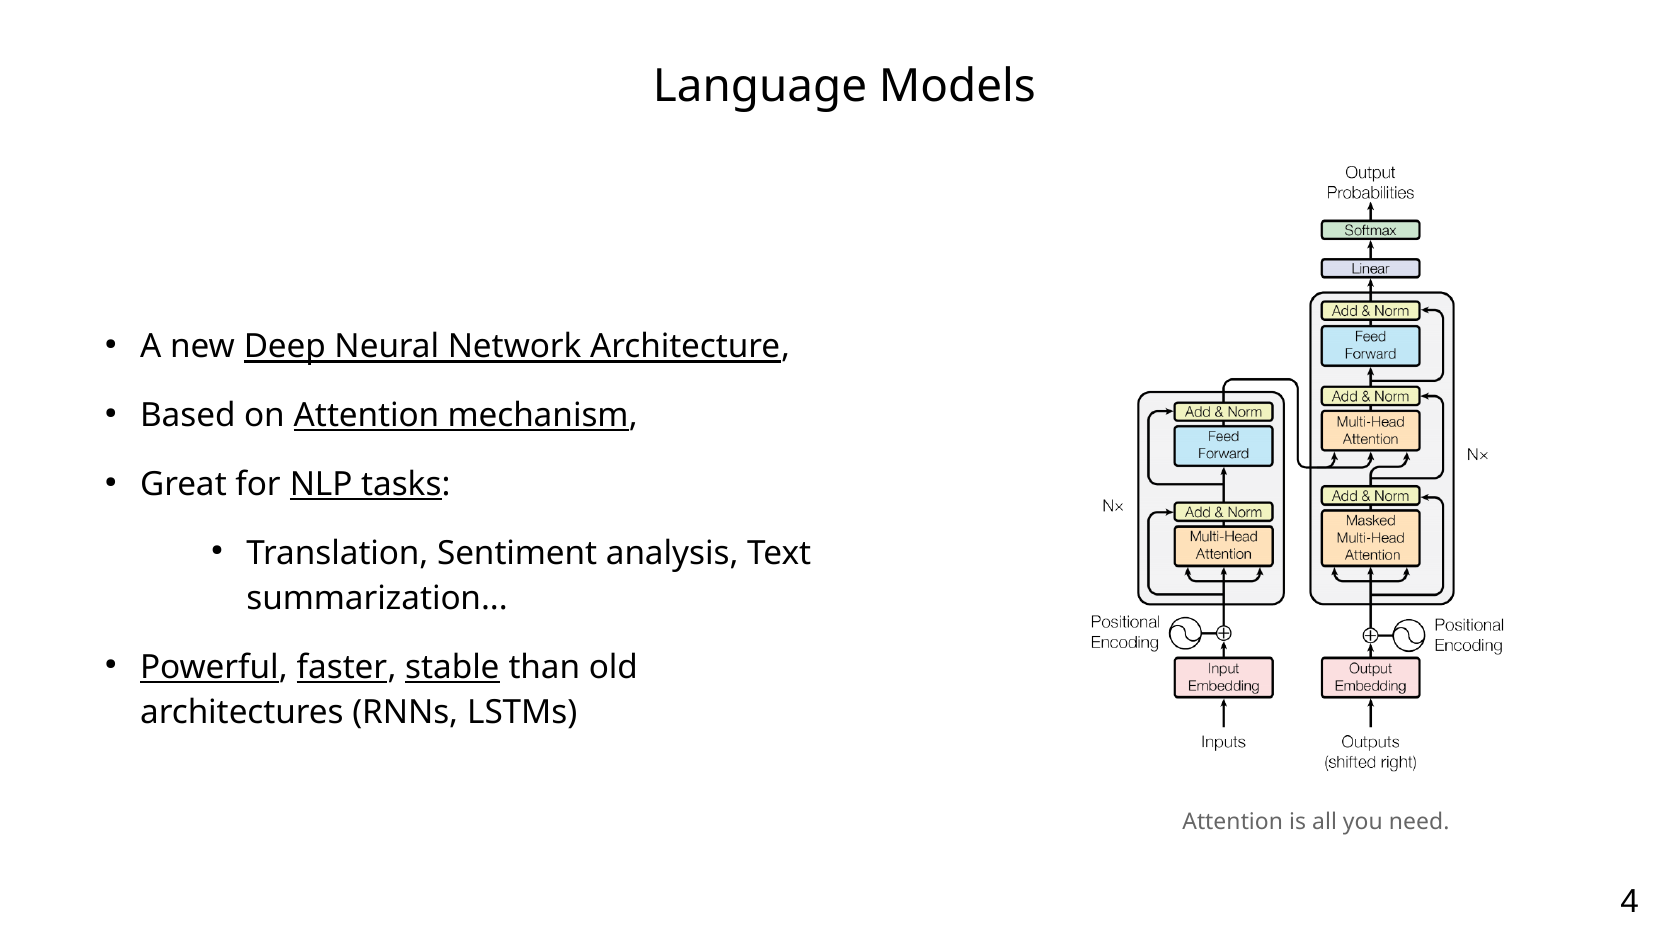

Language Models
A new Deep Neural Network Architecture,
Based on Attention mechanism,
Great for NLP tasks:
Translation, Sentiment analysis, Text summarization...
Powerful, faster, stable than old architectures (RNNs, LSTMs)
Attention is all you need.